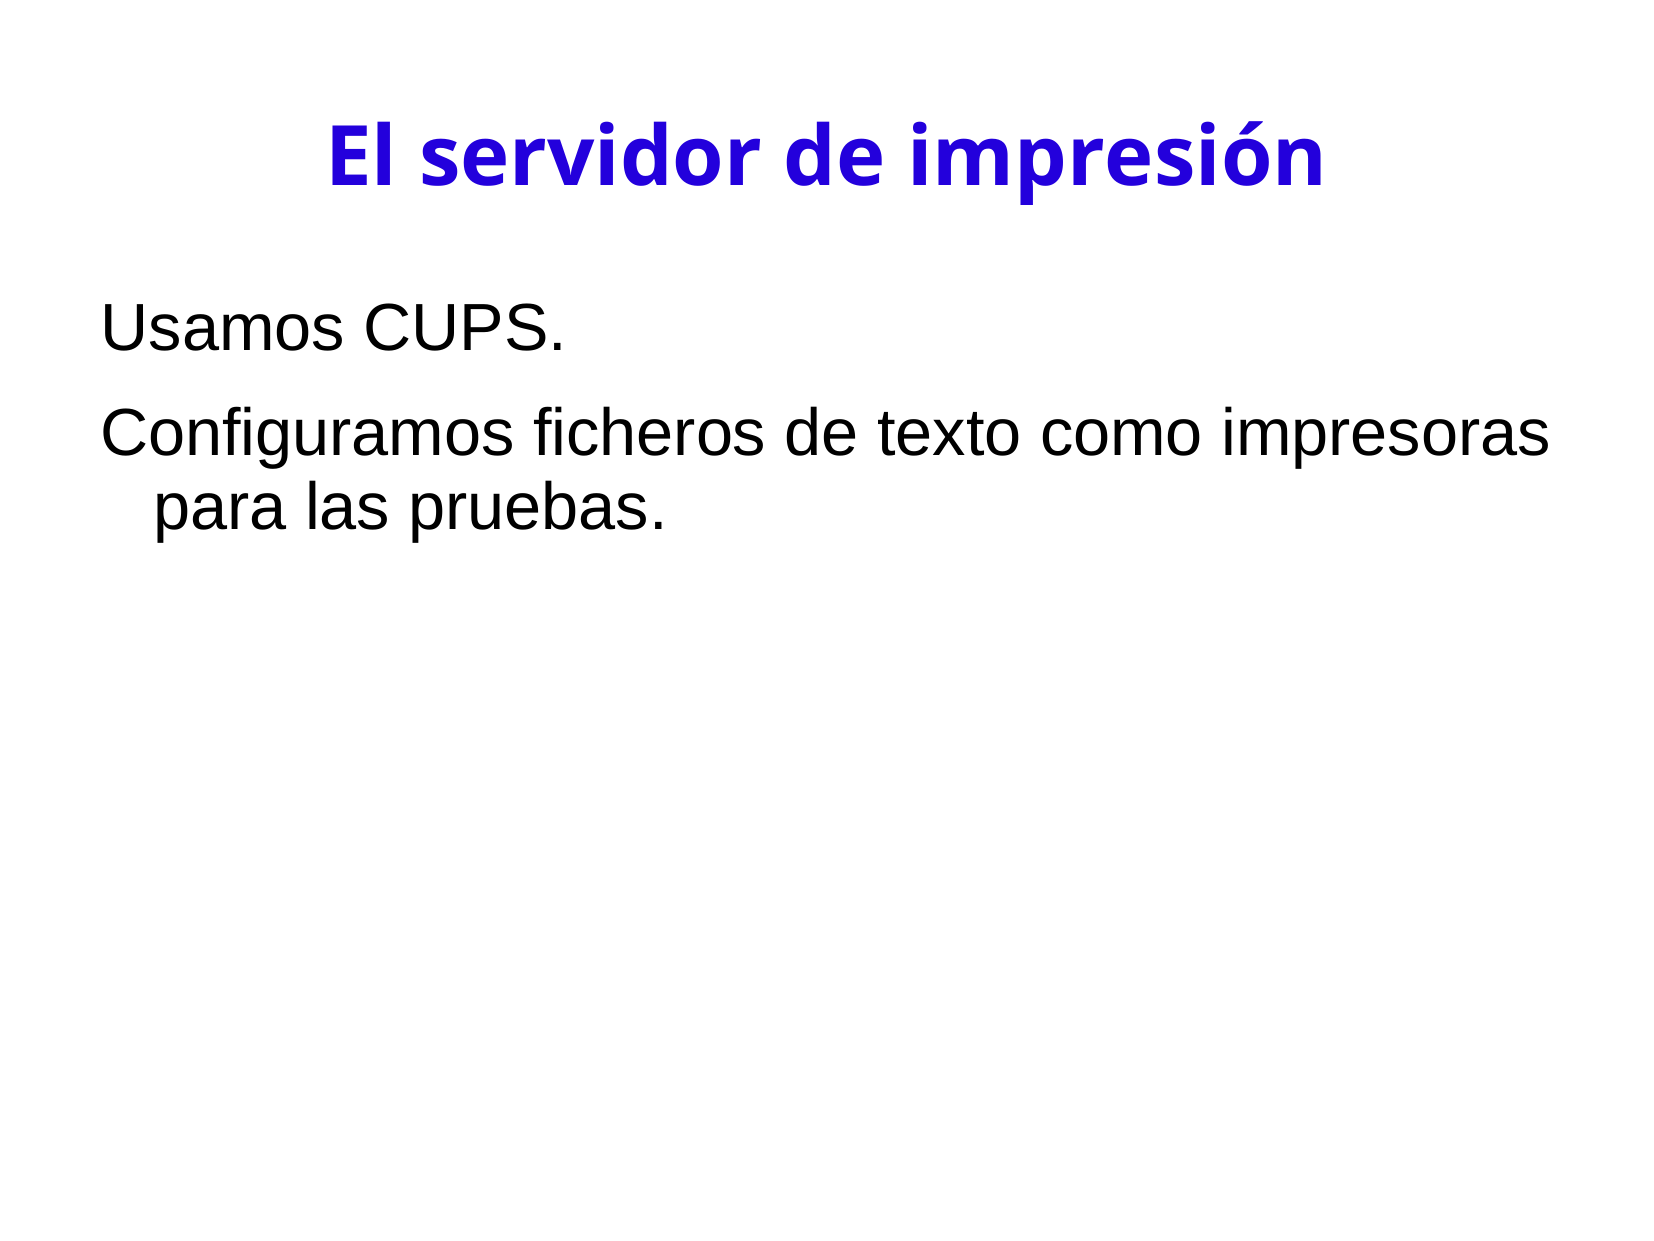

# El servidor de impresión
Usamos CUPS.
Configuramos ficheros de texto como impresoras para las pruebas.